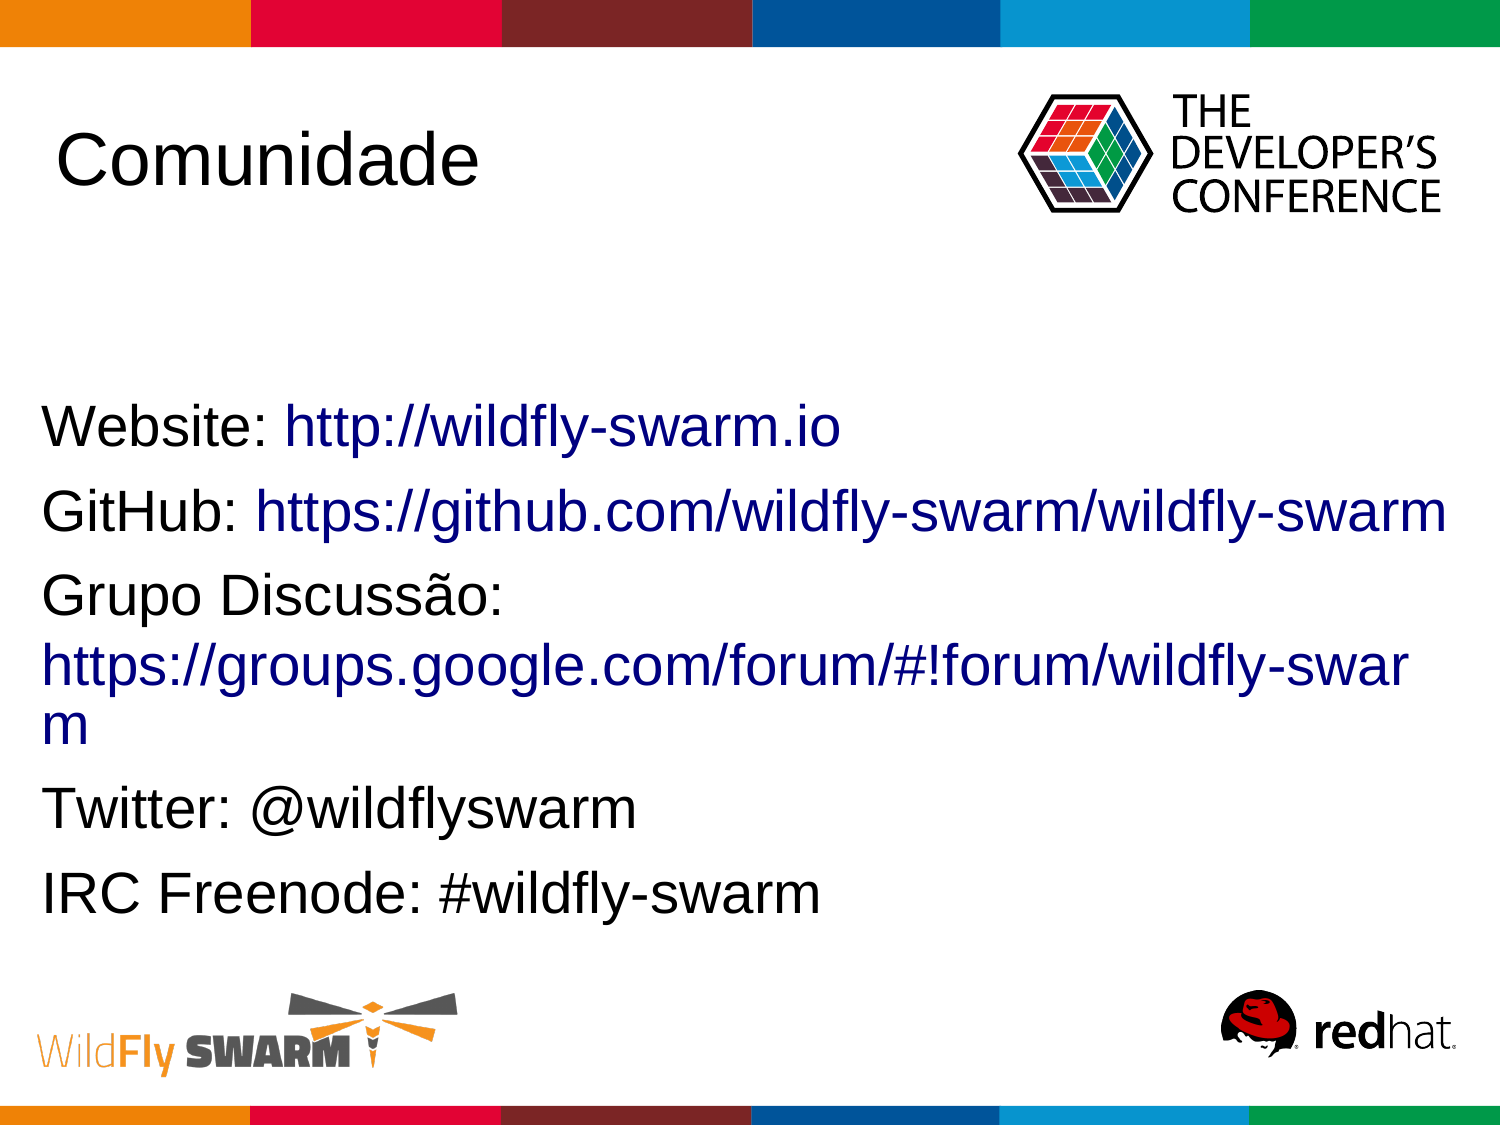

# Comunidade
Website: http://wildfly-swarm.io
GitHub: https://github.com/wildfly-swarm/wildfly-swarm
Grupo Discussão:https://groups.google.com/forum/#!forum/wildfly-swarm
Twitter: @wildflyswarm
IRC Freenode: #wildfly-swarm